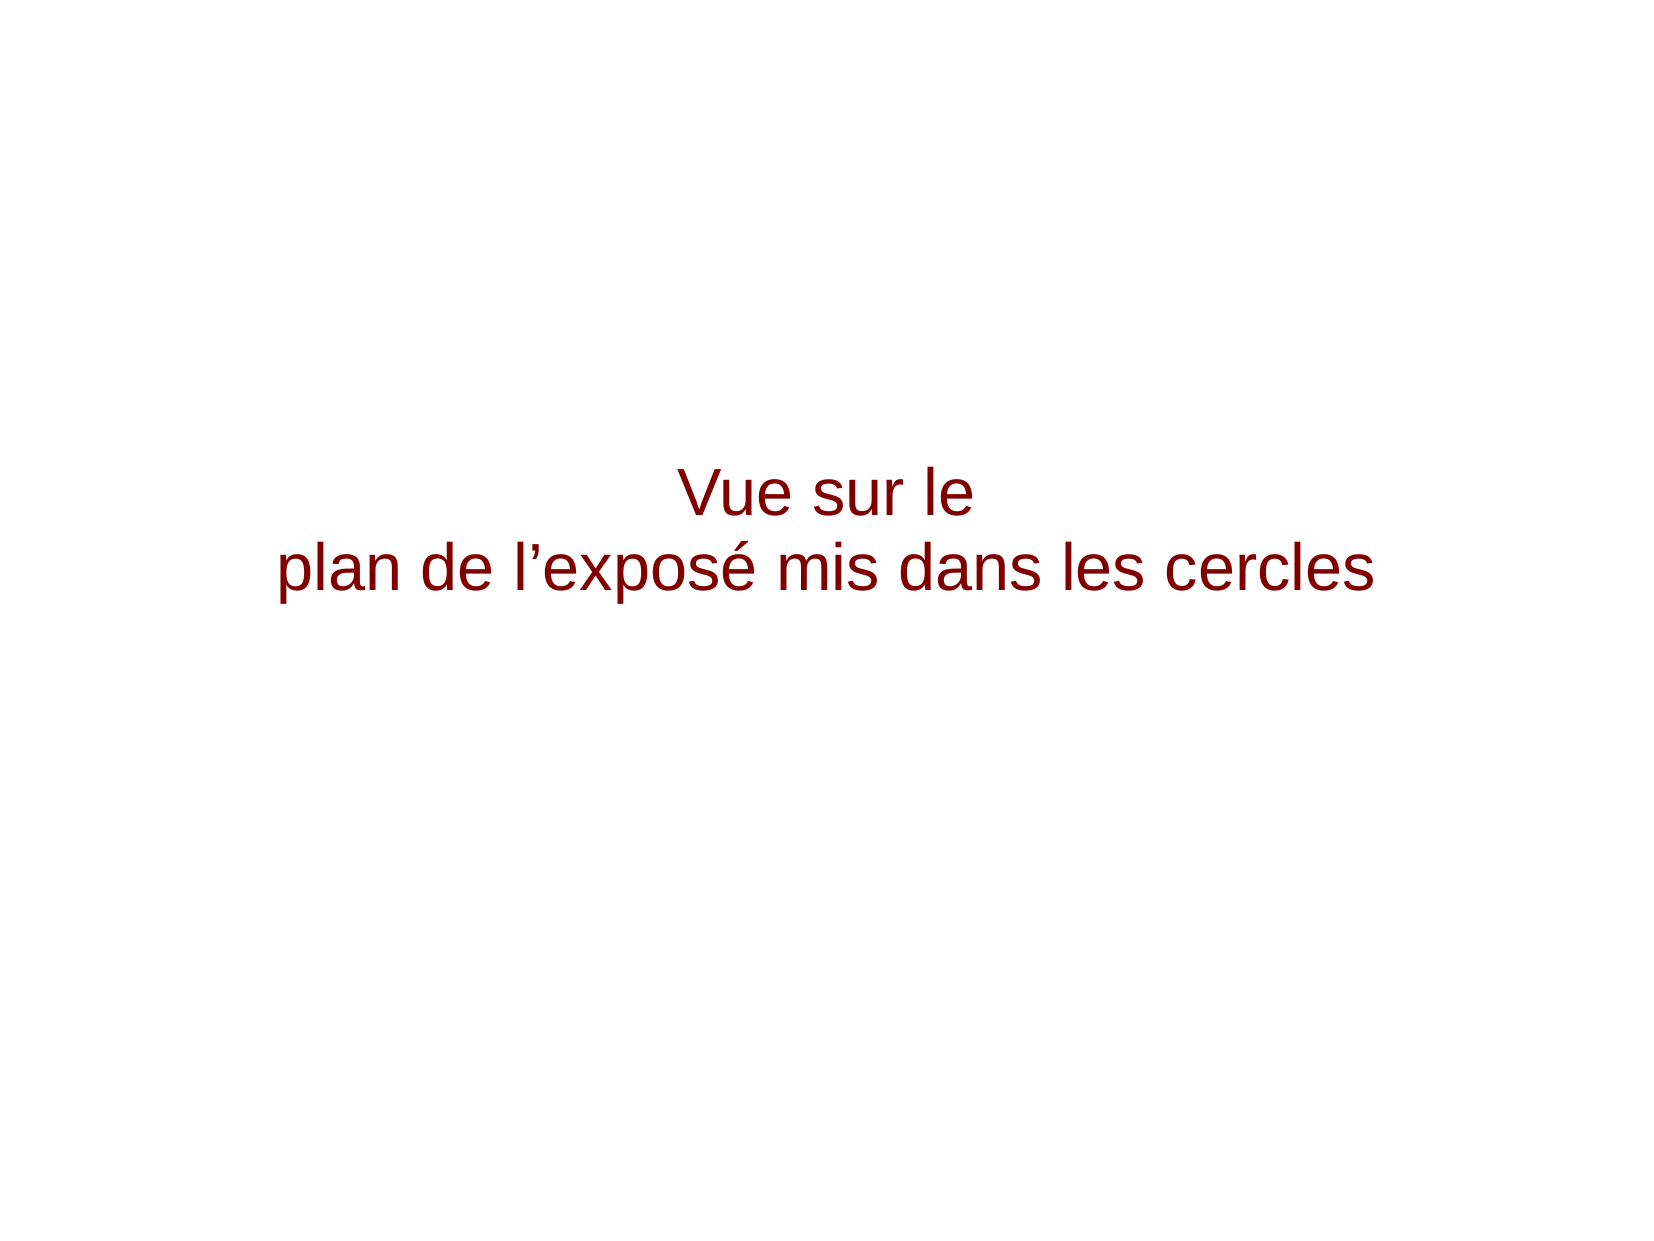

# Vue sur le
plan de l’exposé mis dans les cercles